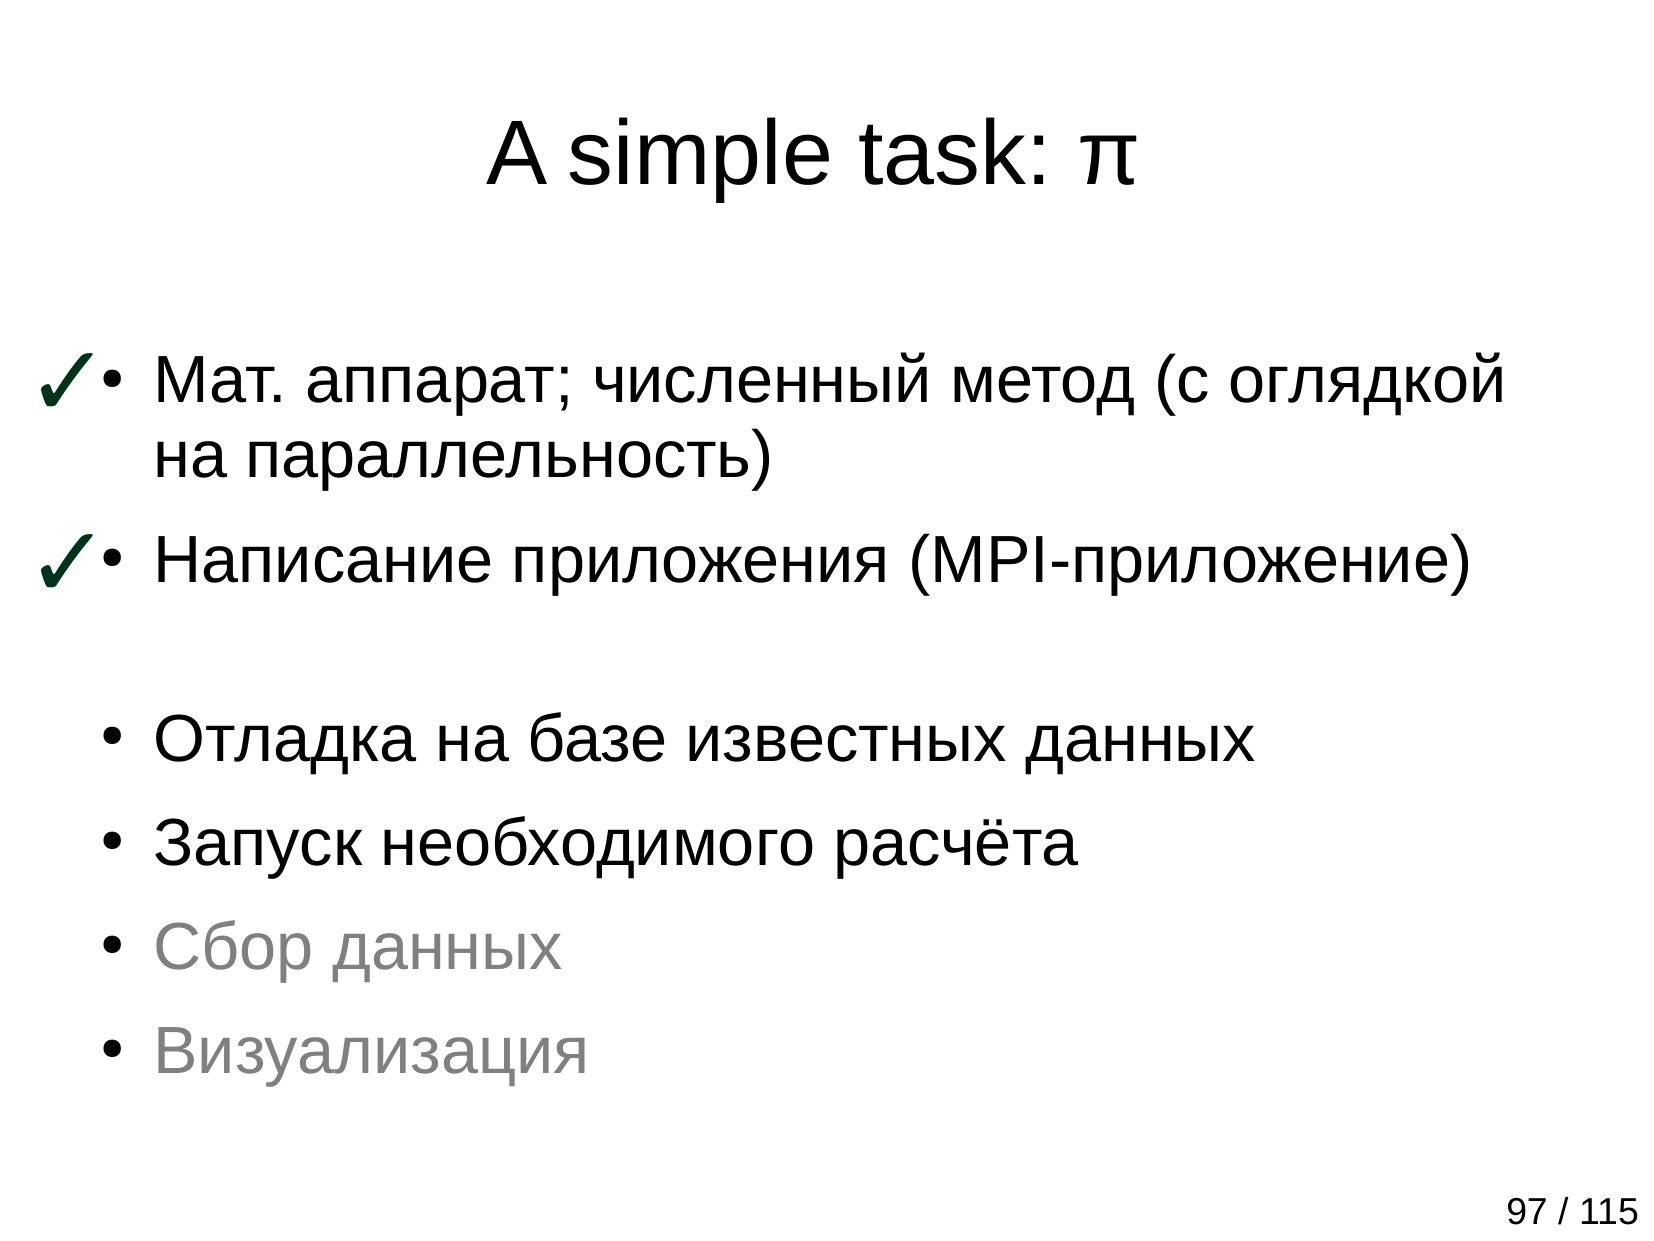

# A simple task: π
✓
Мат. аппарат; численный метод (с оглядкой на параллельность)
Написание приложения (MPI-приложение) (использование существующего)
Отладка на базе известных данных
Запуск необходимого расчёта
Сбор данных
Визуализация
✓